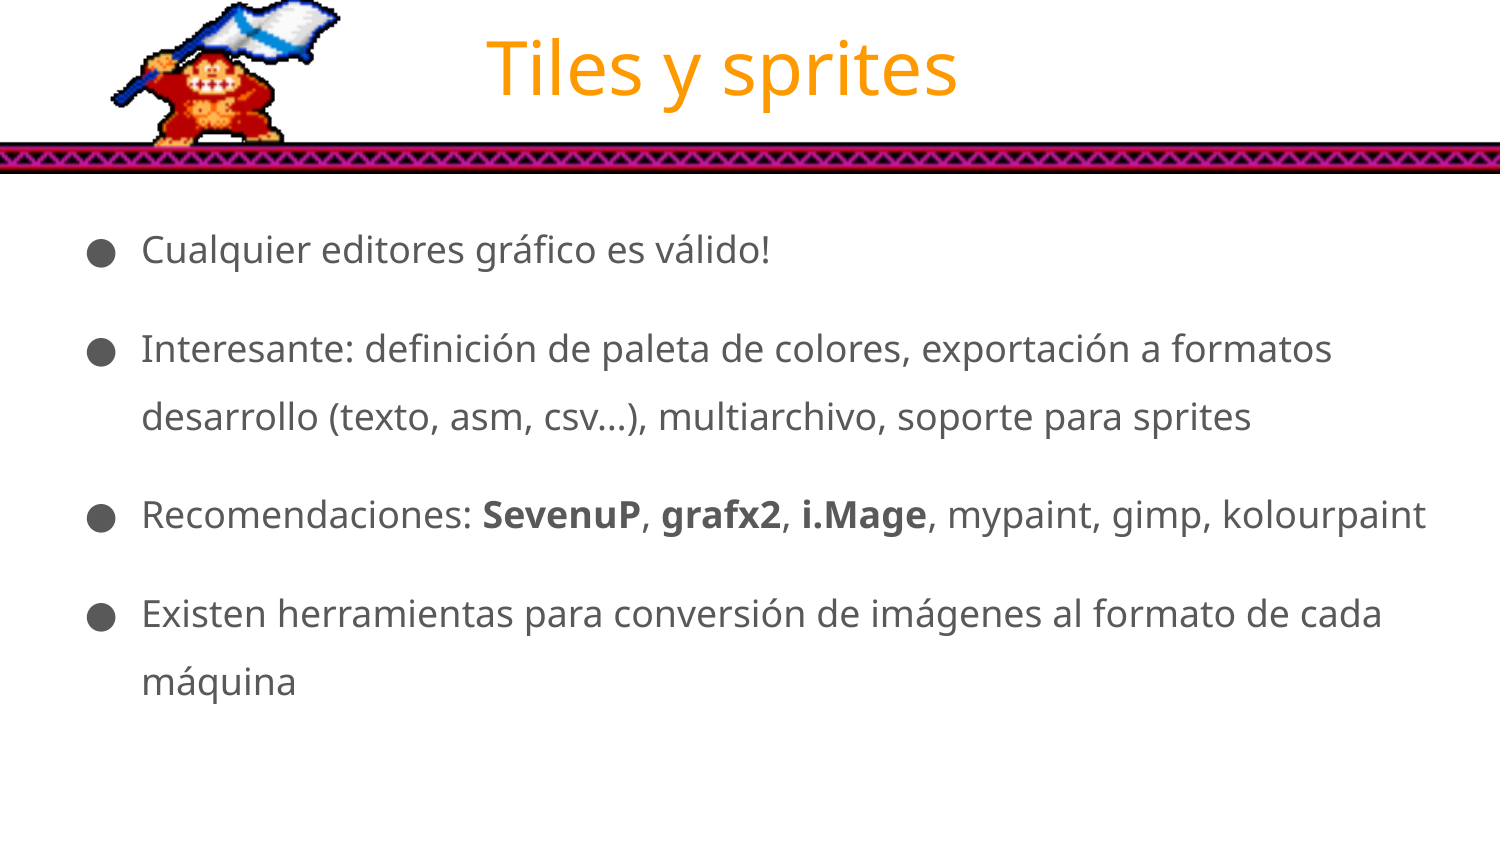

# Tiles y sprites
Cualquier editores gráfico es válido!
Interesante: definición de paleta de colores, exportación a formatos desarrollo (texto, asm, csv…), multiarchivo, soporte para sprites
Recomendaciones: SevenuP, grafx2, i.Mage, mypaint, gimp, kolourpaint
Existen herramientas para conversión de imágenes al formato de cada máquina
https://opensource.com/article/18/4/easy-2d-game-creation-python-and-arcade